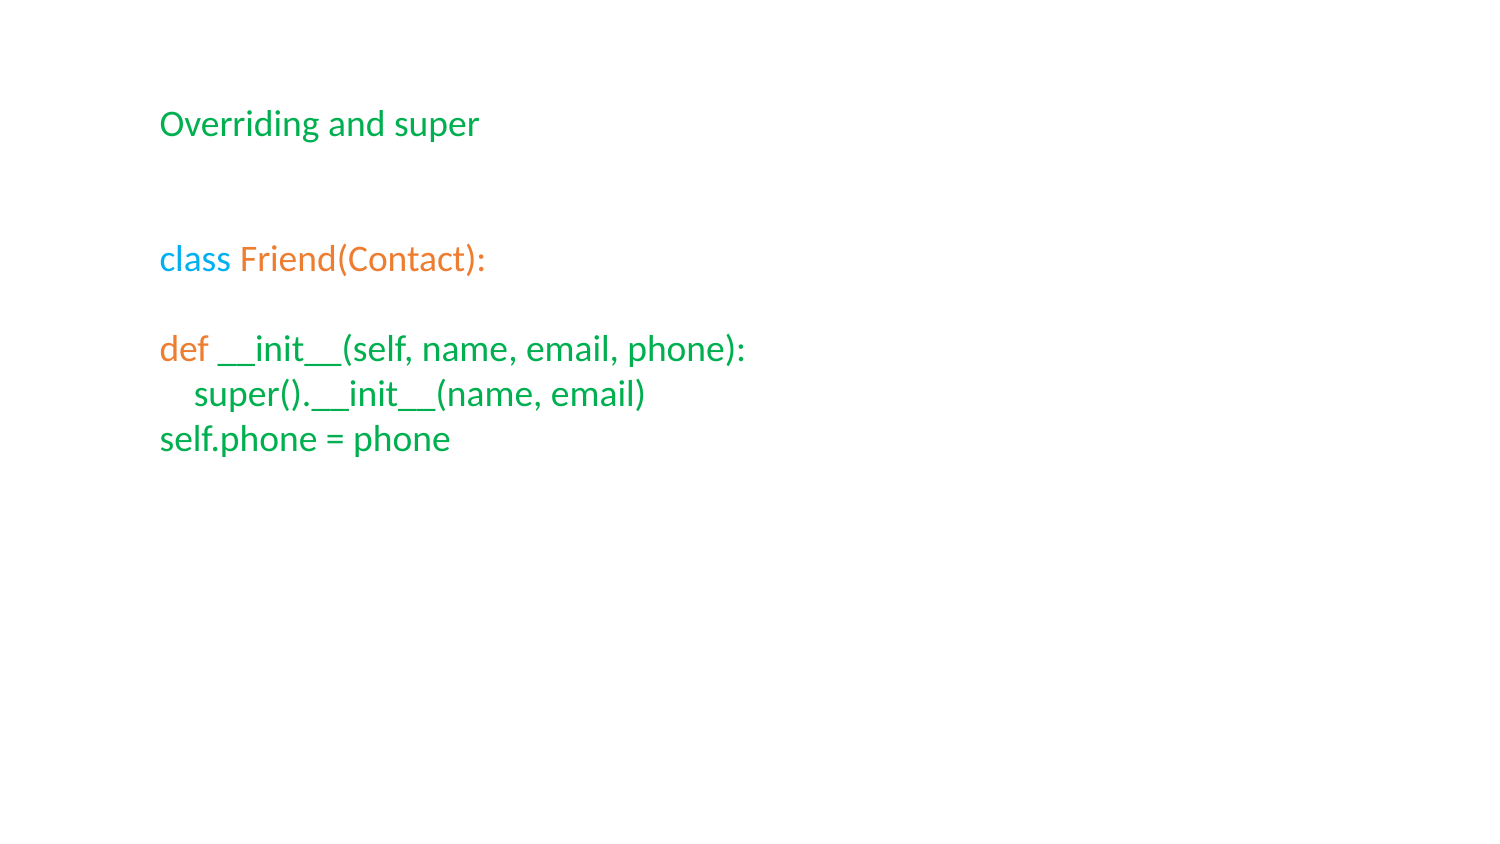

Overriding and super
class Friend(Contact):
def __init__(self, name, email, phone): super().__init__(name, email) self.phone = phone